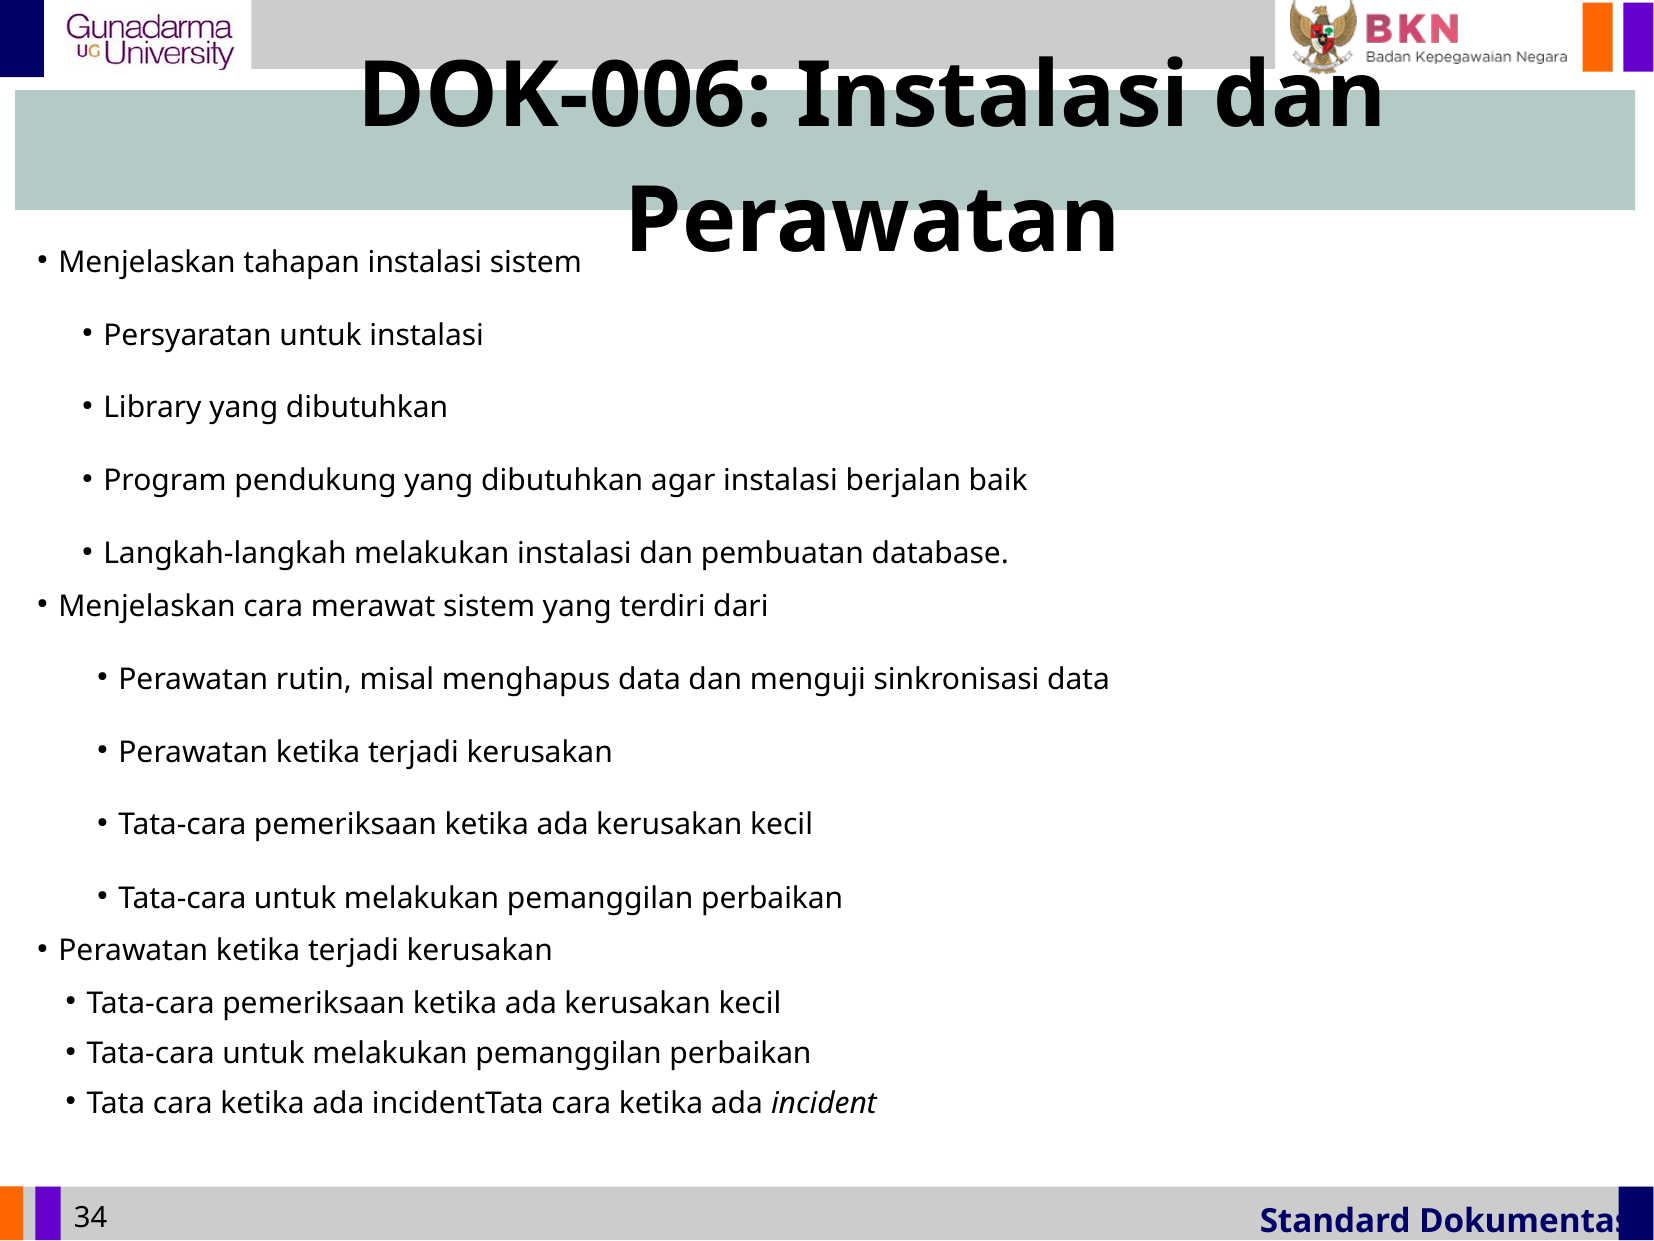

# DOK-006: Instalasi dan Perawatan
Menjelaskan tahapan instalasi sistem
Persyaratan untuk instalasi
Library yang dibutuhkan
Program pendukung yang dibutuhkan agar instalasi berjalan baik
Langkah-langkah melakukan instalasi dan pembuatan database.
Menjelaskan cara merawat sistem yang terdiri dari
Perawatan rutin, misal menghapus data dan menguji sinkronisasi data
Perawatan ketika terjadi kerusakan
Tata-cara pemeriksaan ketika ada kerusakan kecil
Tata-cara untuk melakukan pemanggilan perbaikan
Perawatan ketika terjadi kerusakan
Tata-cara pemeriksaan ketika ada kerusakan kecil
Tata-cara untuk melakukan pemanggilan perbaikan
Tata cara ketika ada incidentTata cara ketika ada incident